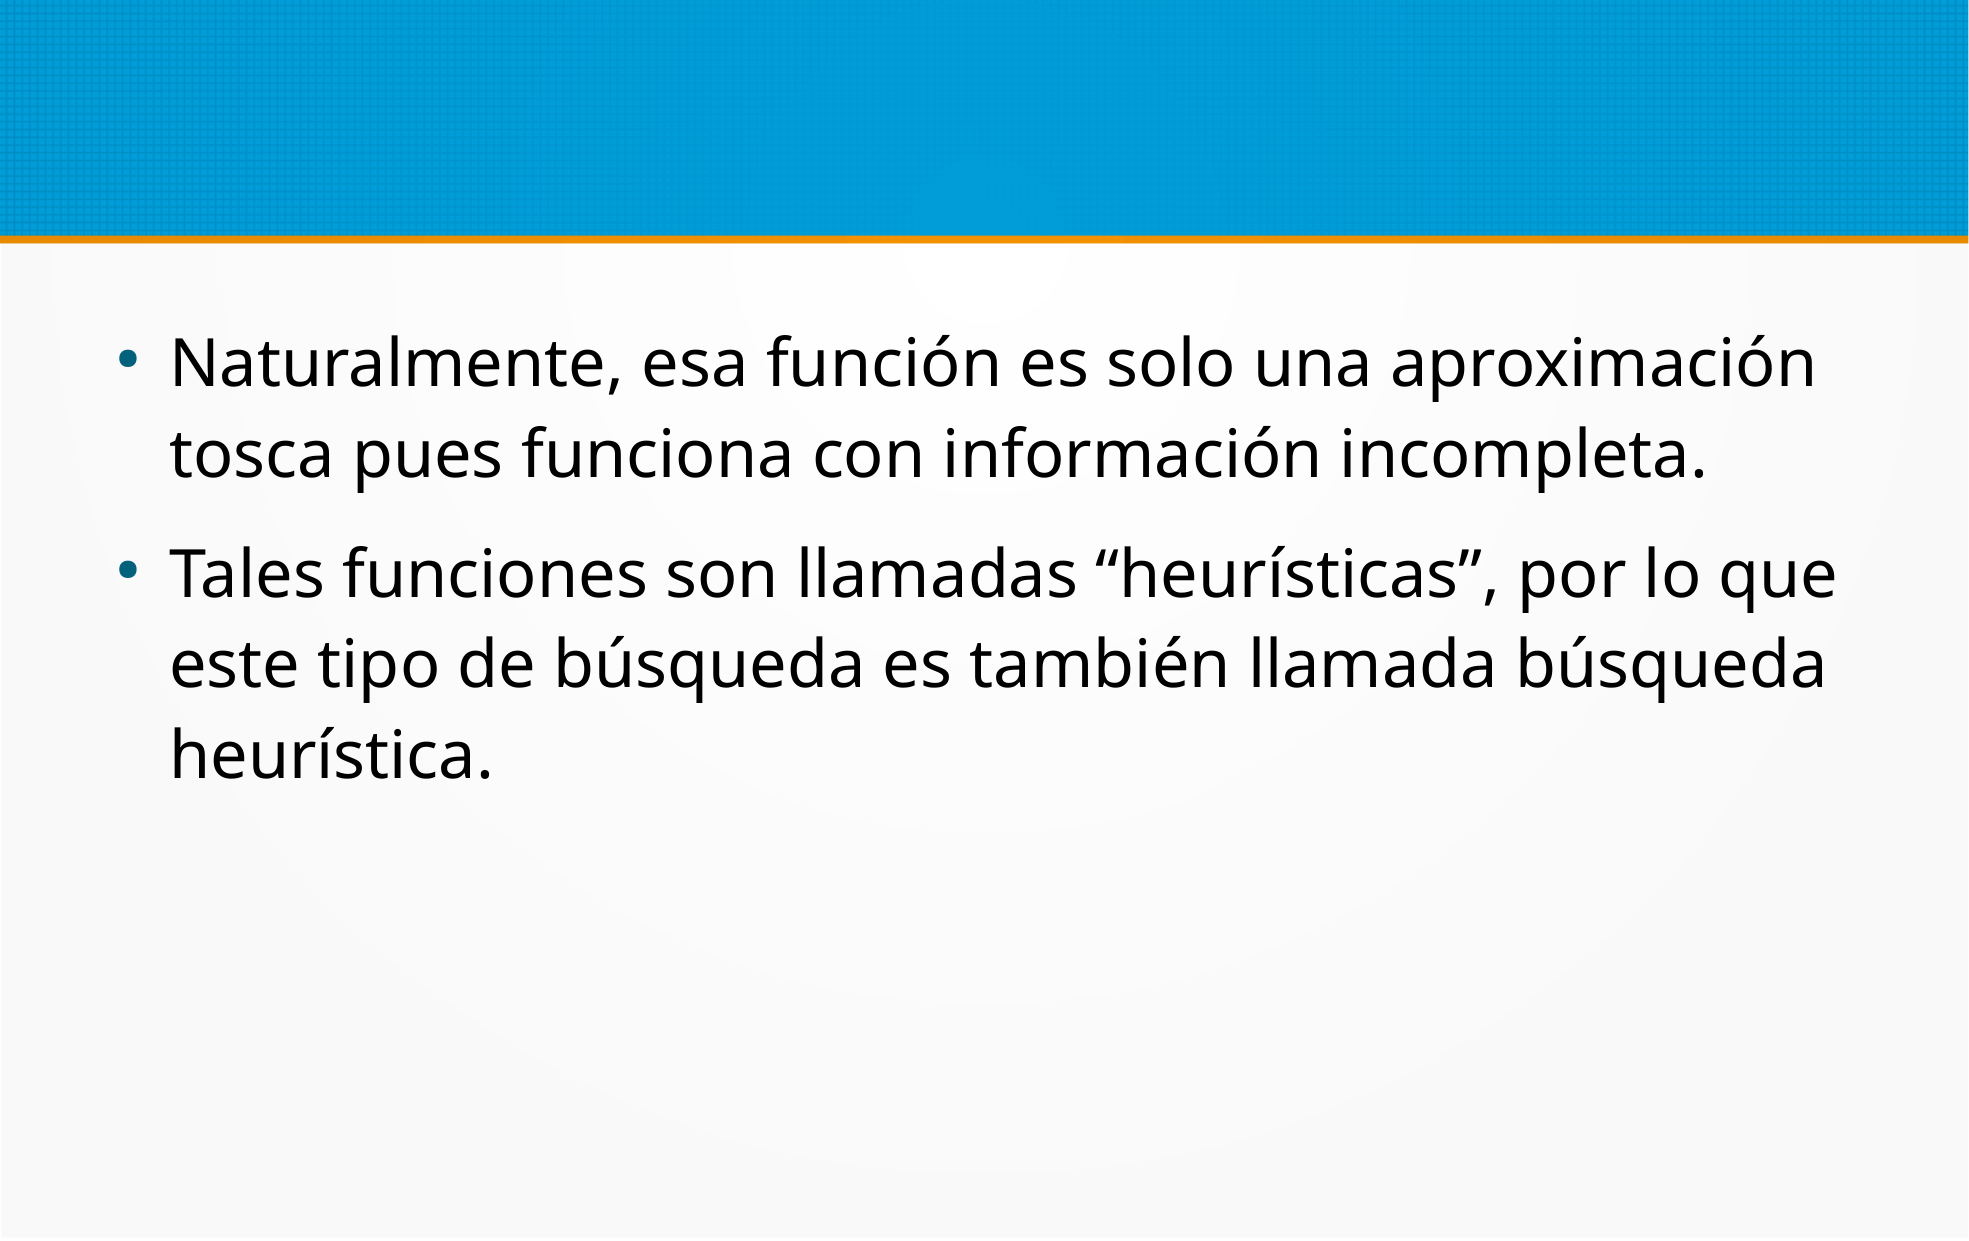

#
Naturalmente, esa función es solo una aproximación tosca pues funciona con información incompleta.
Tales funciones son llamadas “heurísticas”, por lo que este tipo de búsqueda es también llamada búsqueda heurística.